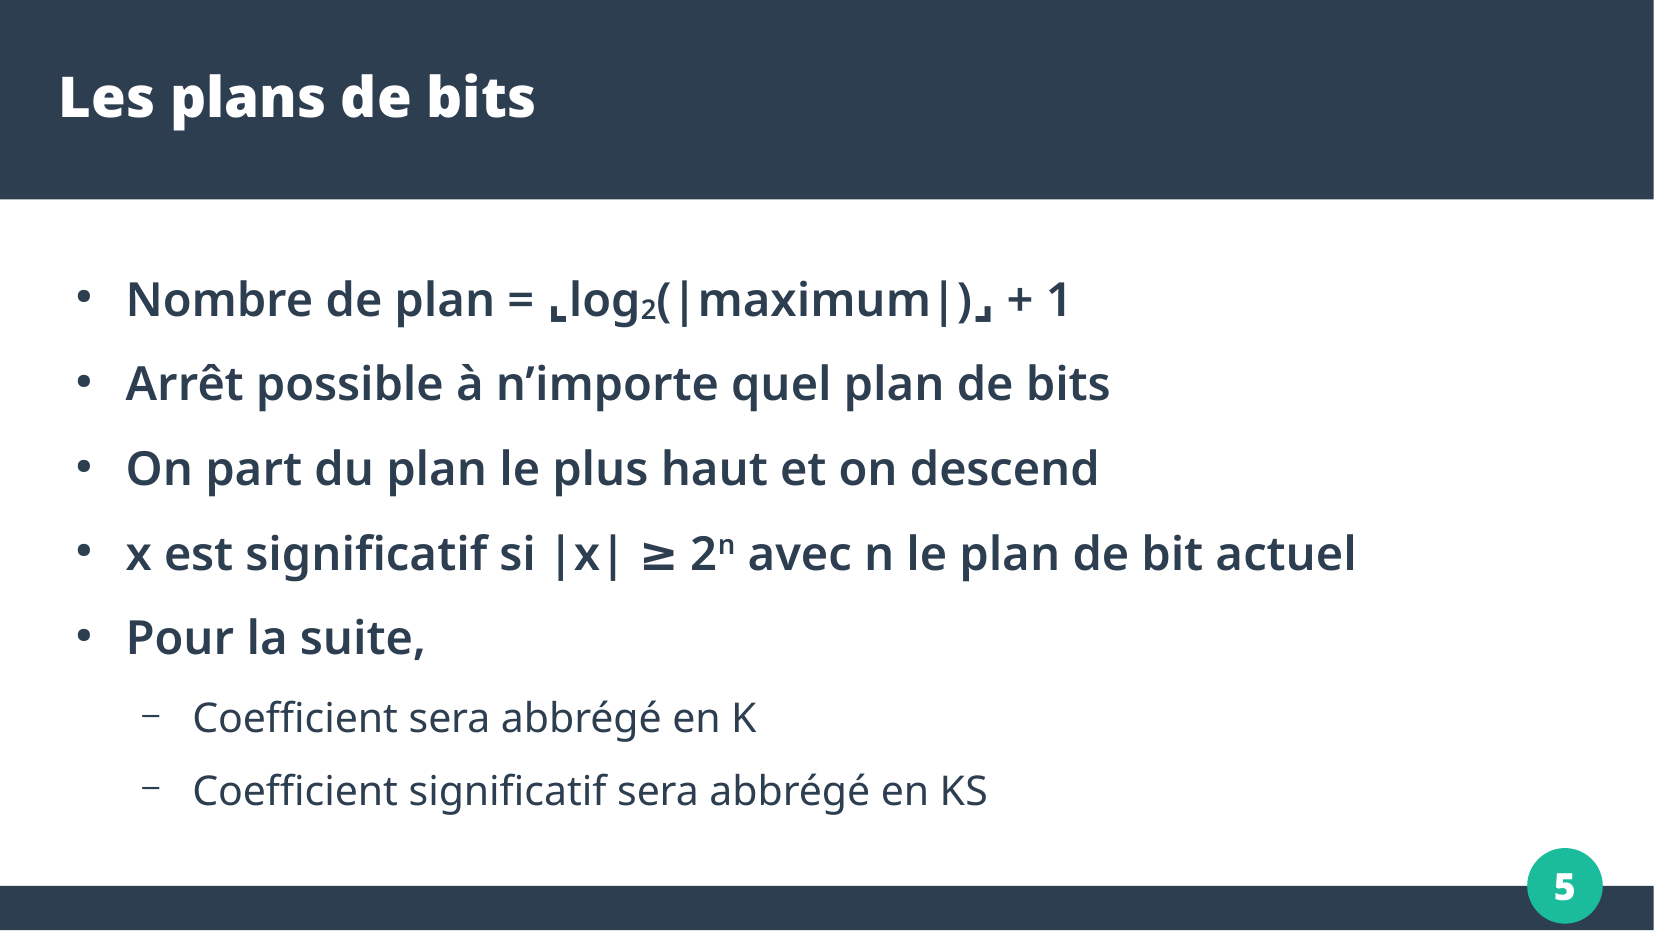

# Les plans de bits
Nombre de plan = ⌞log2(|maximum|)⌟ + 1
Arrêt possible à n’importe quel plan de bits
On part du plan le plus haut et on descend
x est significatif si |x| ≥ 2n avec n le plan de bit actuel
Pour la suite,
Coefficient sera abbrégé en K
Coefficient significatif sera abbrégé en KS